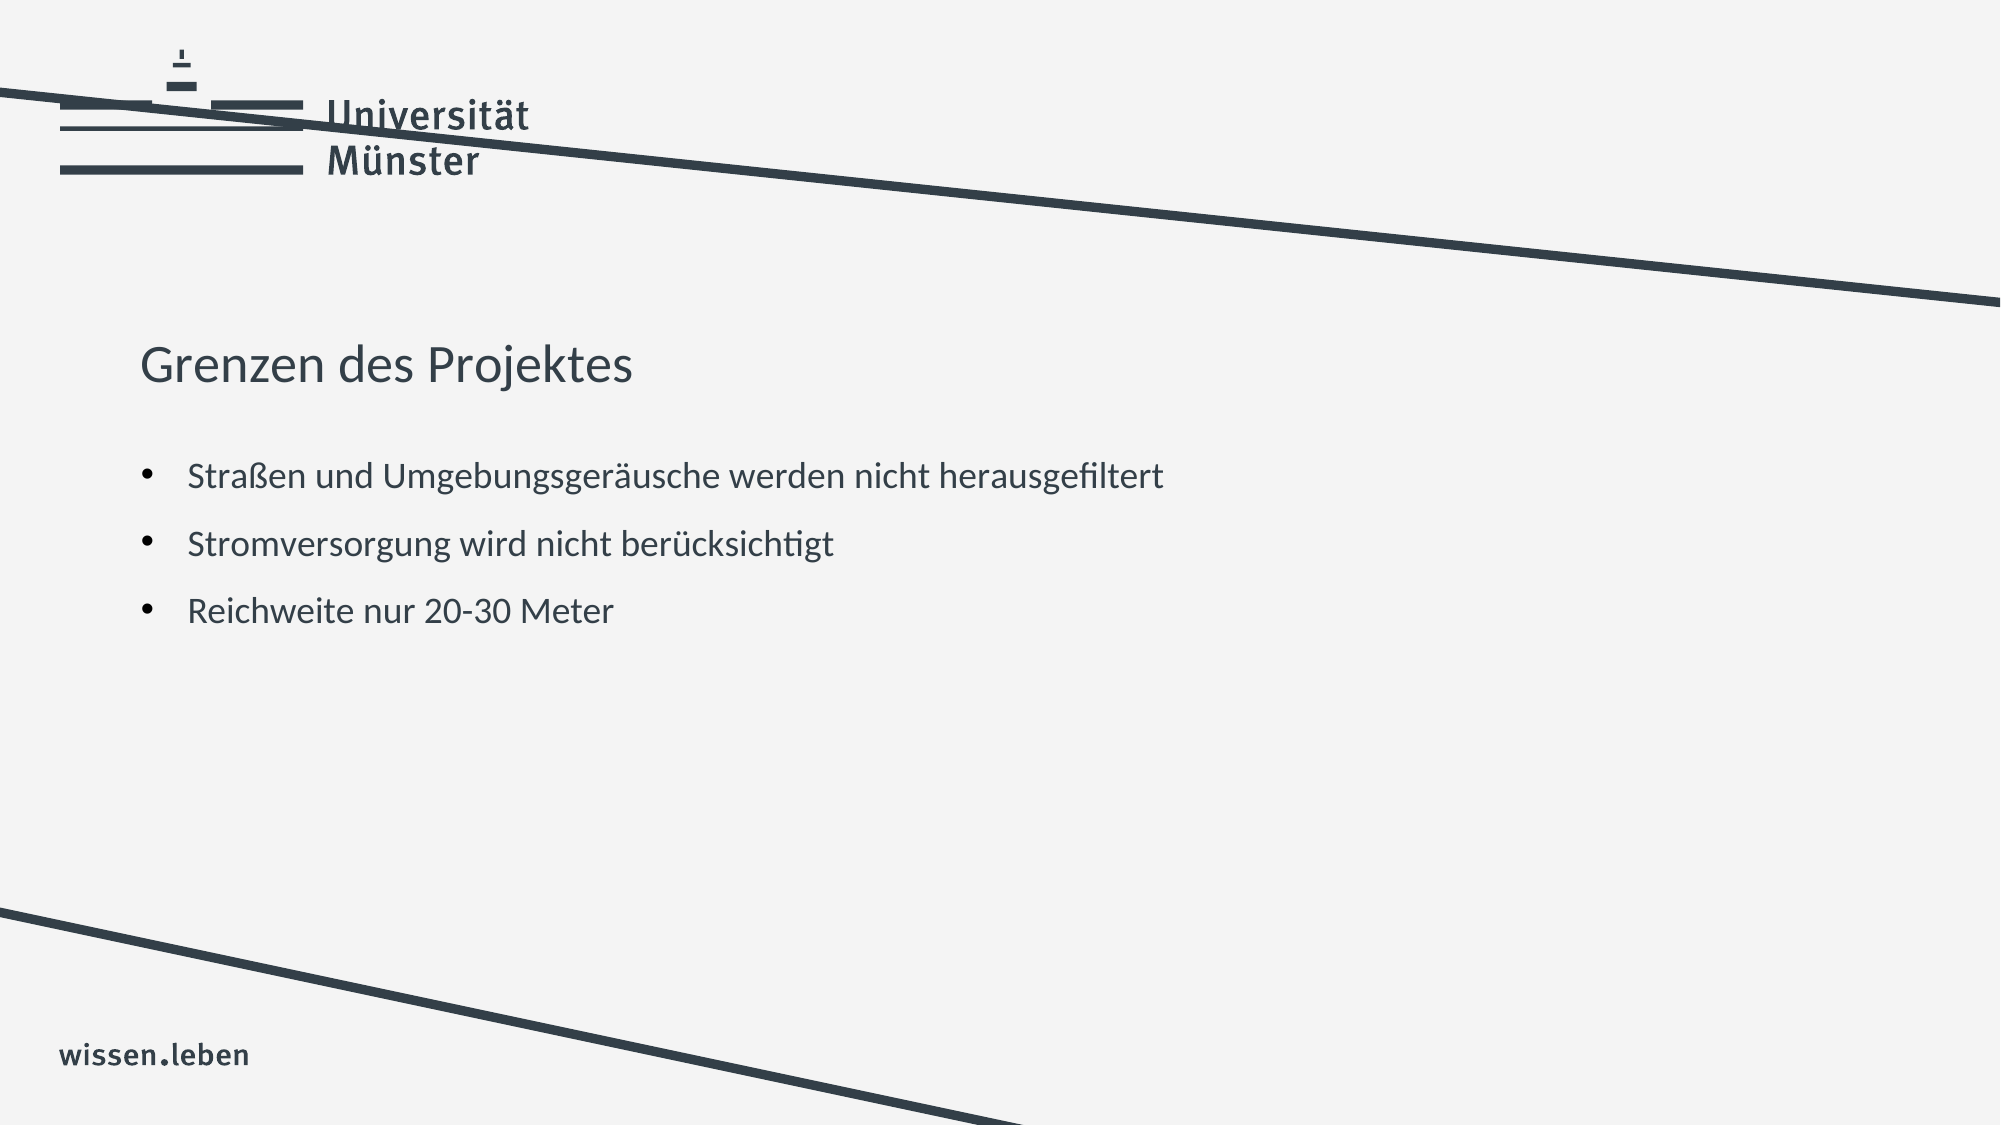

Grenzen des Projektes
Straßen und Umgebungsgeräusche werden nicht herausgefiltert
Stromversorgung wird nicht berücksichtigt
Reichweite nur 20-30 Meter